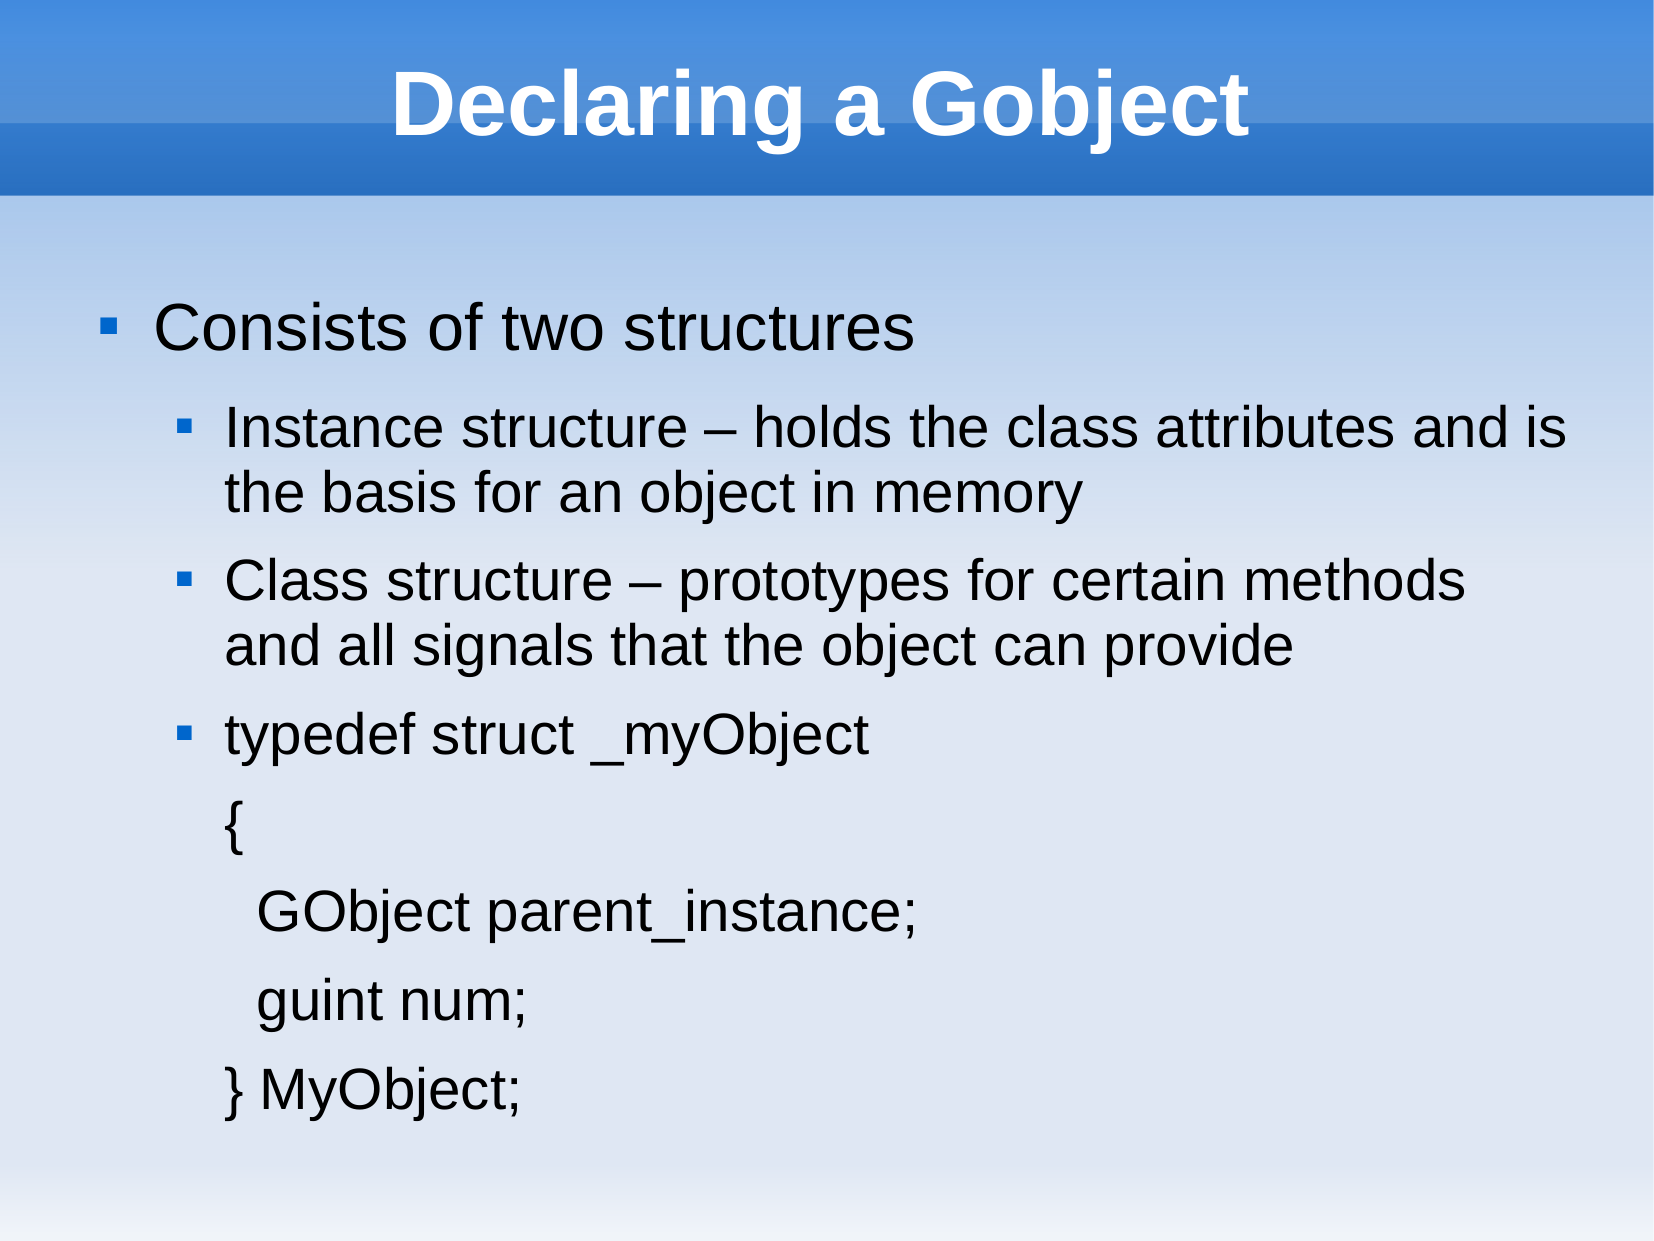

# Declaring a Gobject
Consists of two structures
Instance structure – holds the class attributes and is the basis for an object in memory
Class structure – prototypes for certain methods and all signals that the object can provide
typedef struct _myObject
{
 GObject parent_instance;
 guint num;
} MyObject;